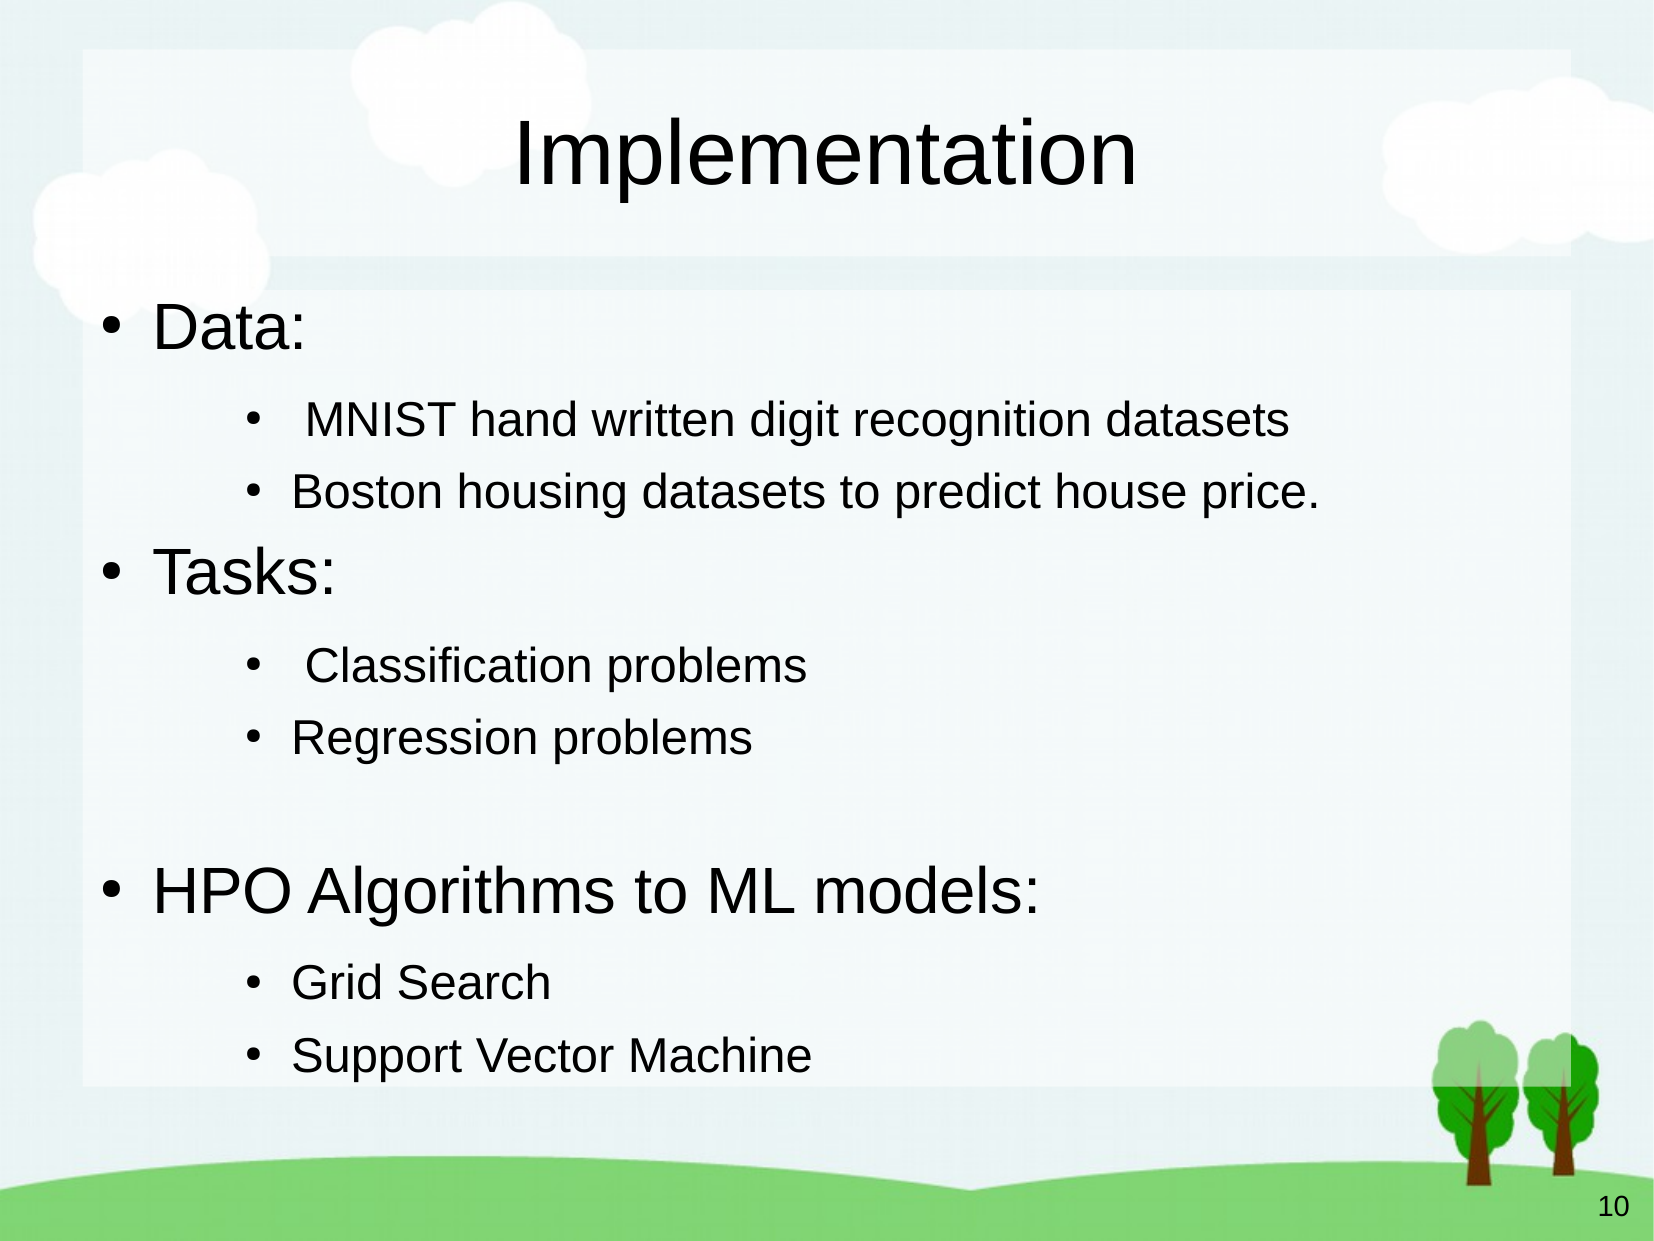

# Implementation
Data:
 MNIST hand written digit recognition datasets
Boston housing datasets to predict house price.
Tasks:
 Classification problems
Regression problems
HPO Algorithms to ML models:
Grid Search
Support Vector Machine
10